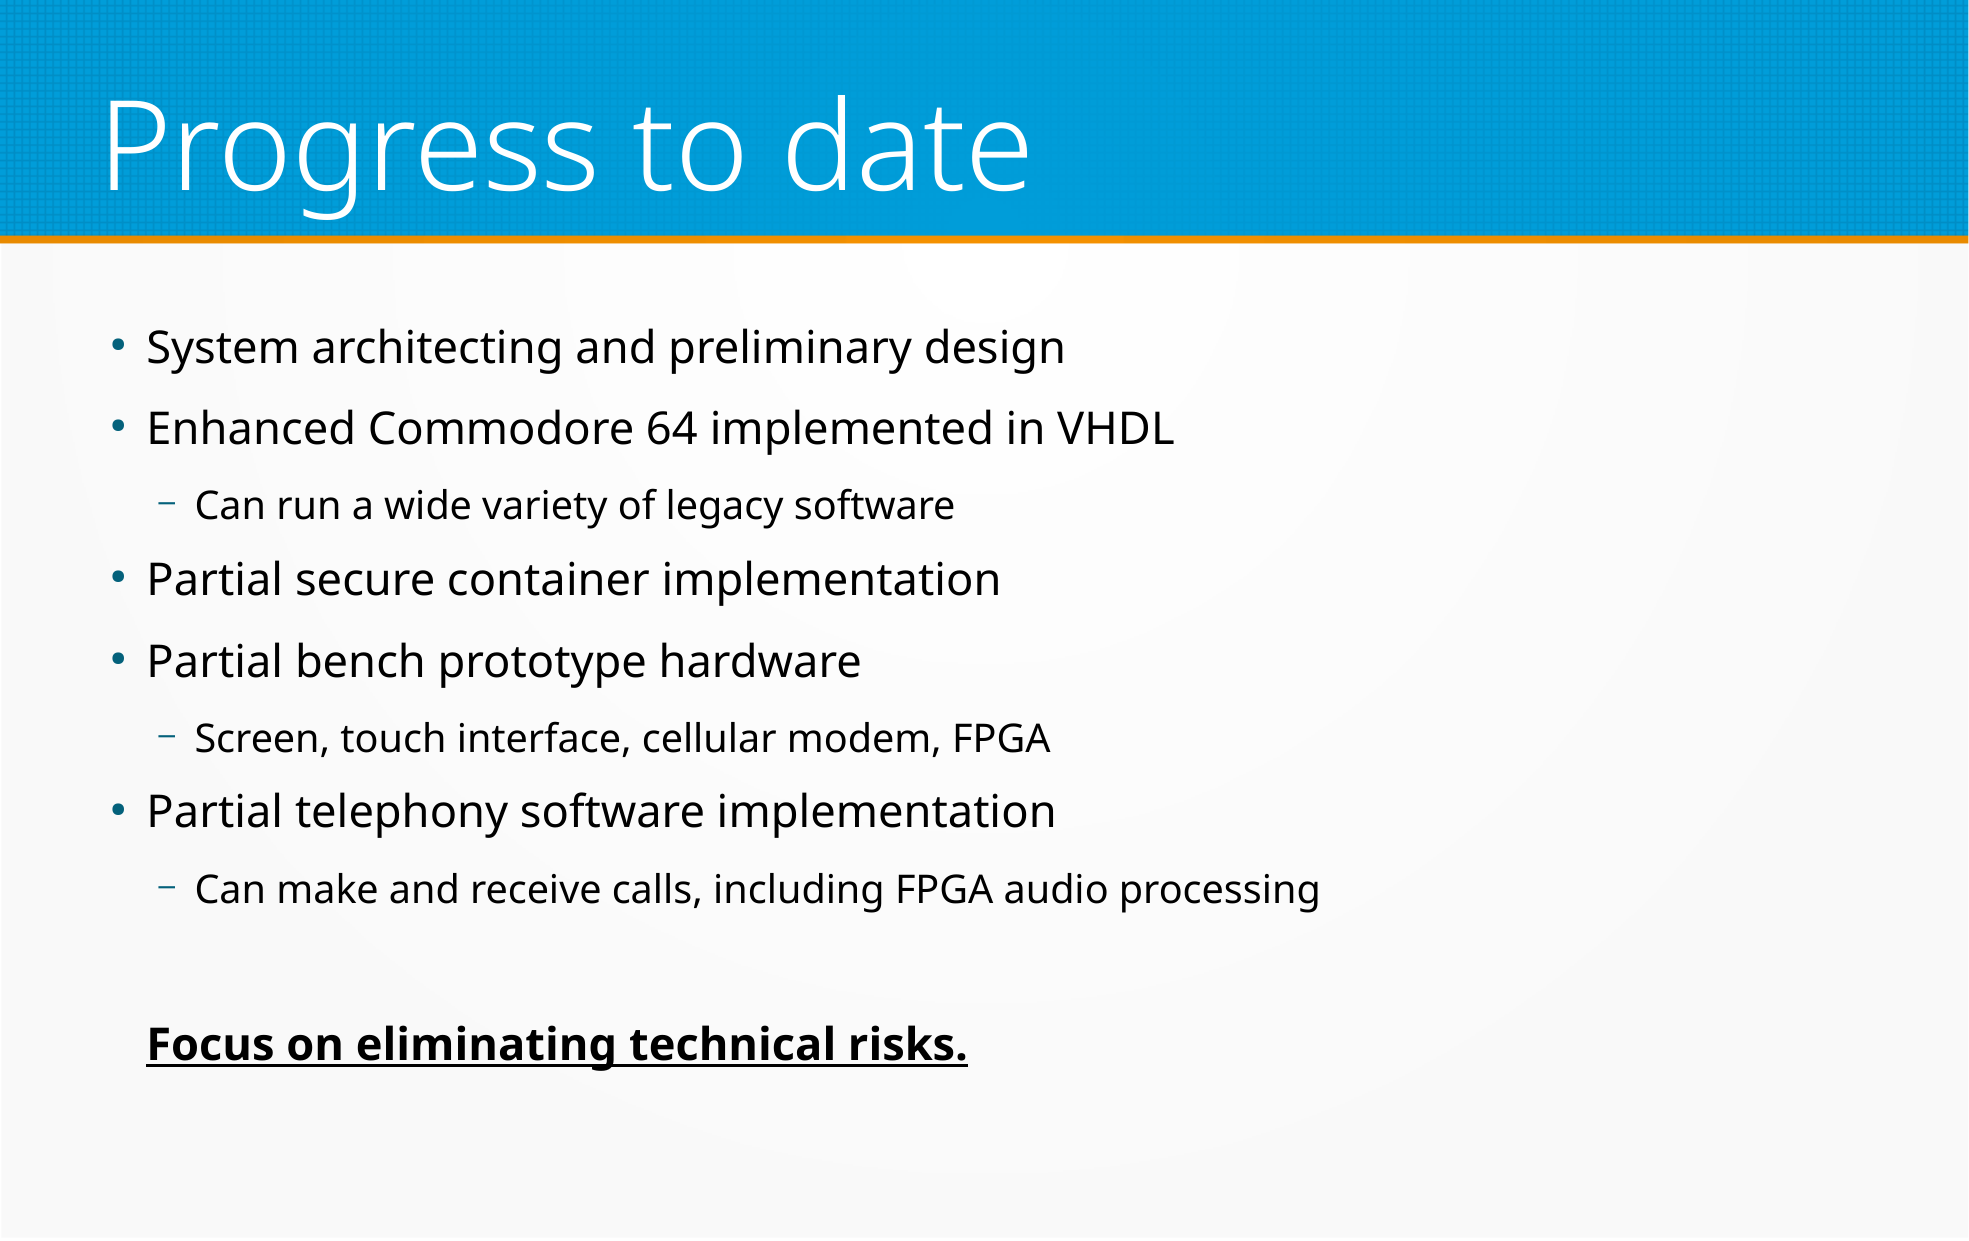

# Progress to date
System architecting and preliminary design
Enhanced Commodore 64 implemented in VHDL
Can run a wide variety of legacy software
Partial secure container implementation
Partial bench prototype hardware
Screen, touch interface, cellular modem, FPGA
Partial telephony software implementation
Can make and receive calls, including FPGA audio processing
Focus on eliminating technical risks.